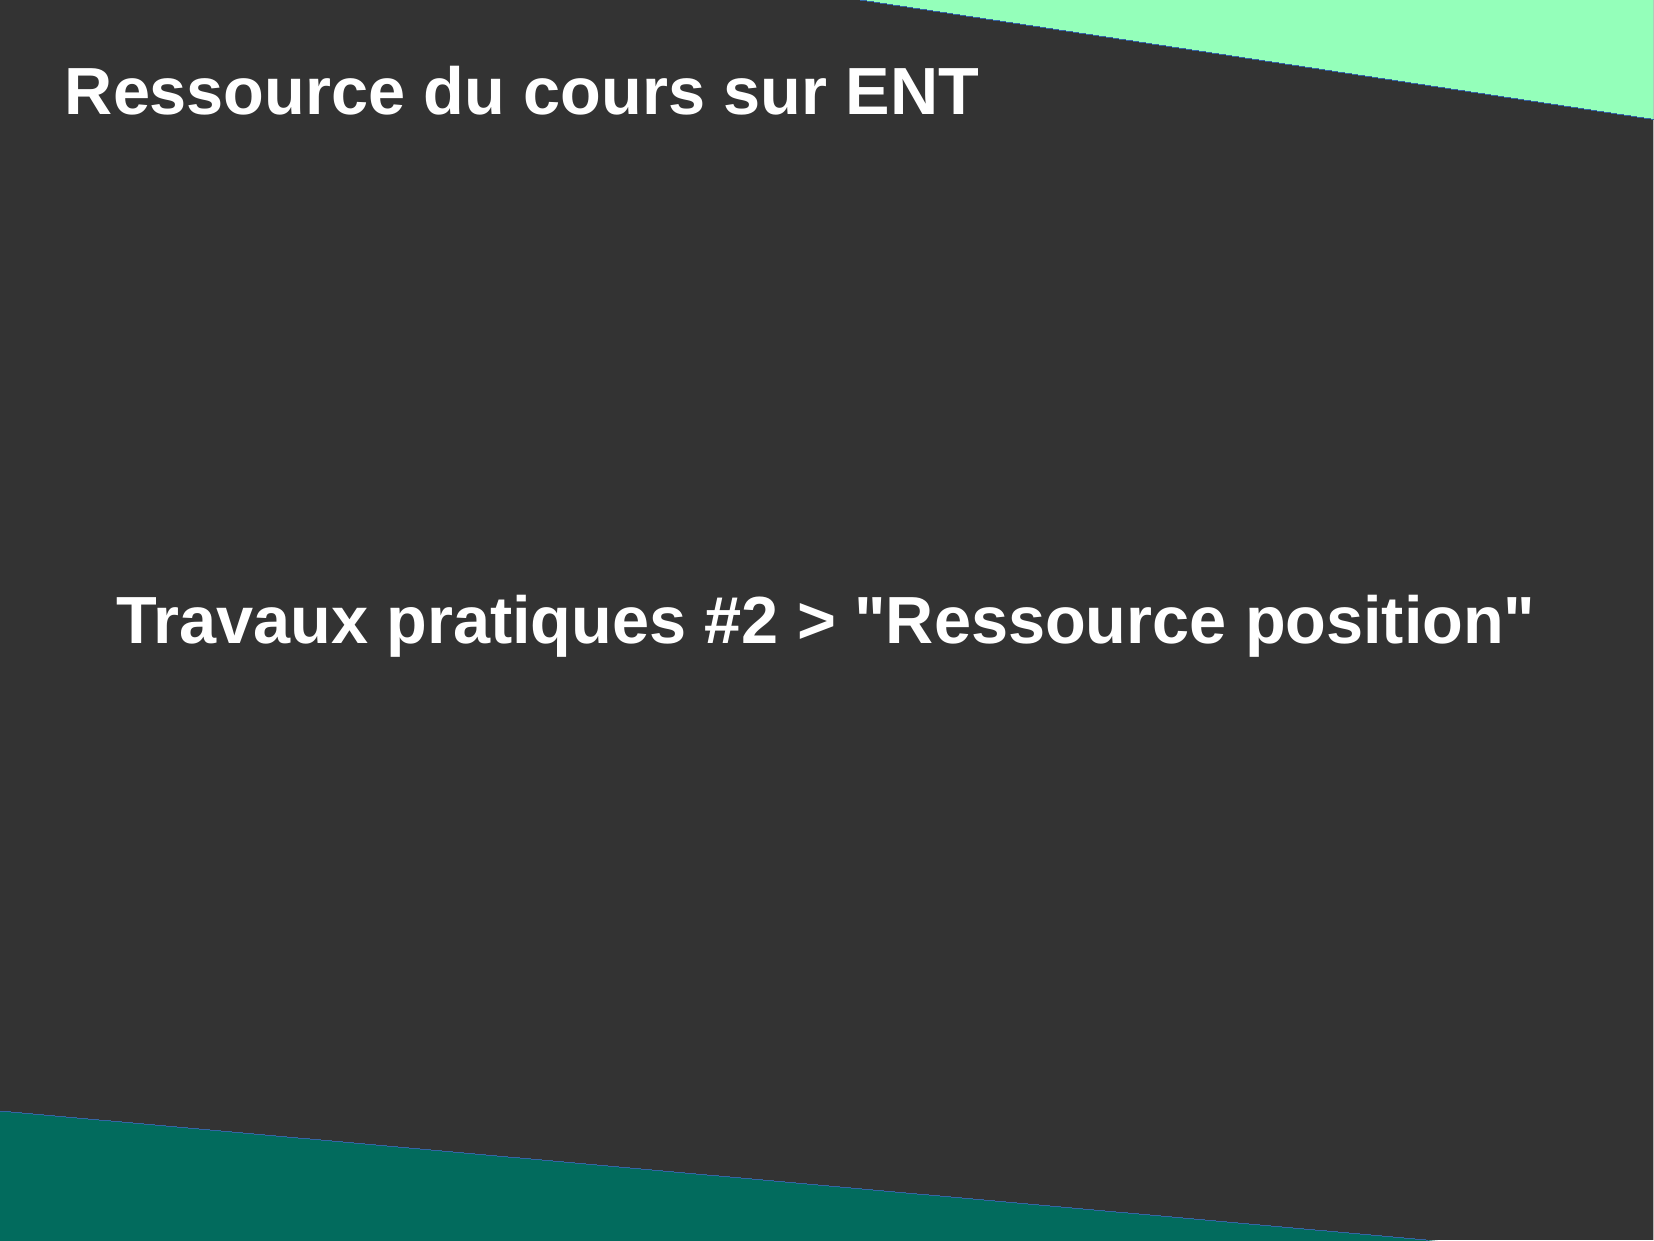

# Ressource du cours sur ENT
Travaux pratiques #2 > "Ressource position"